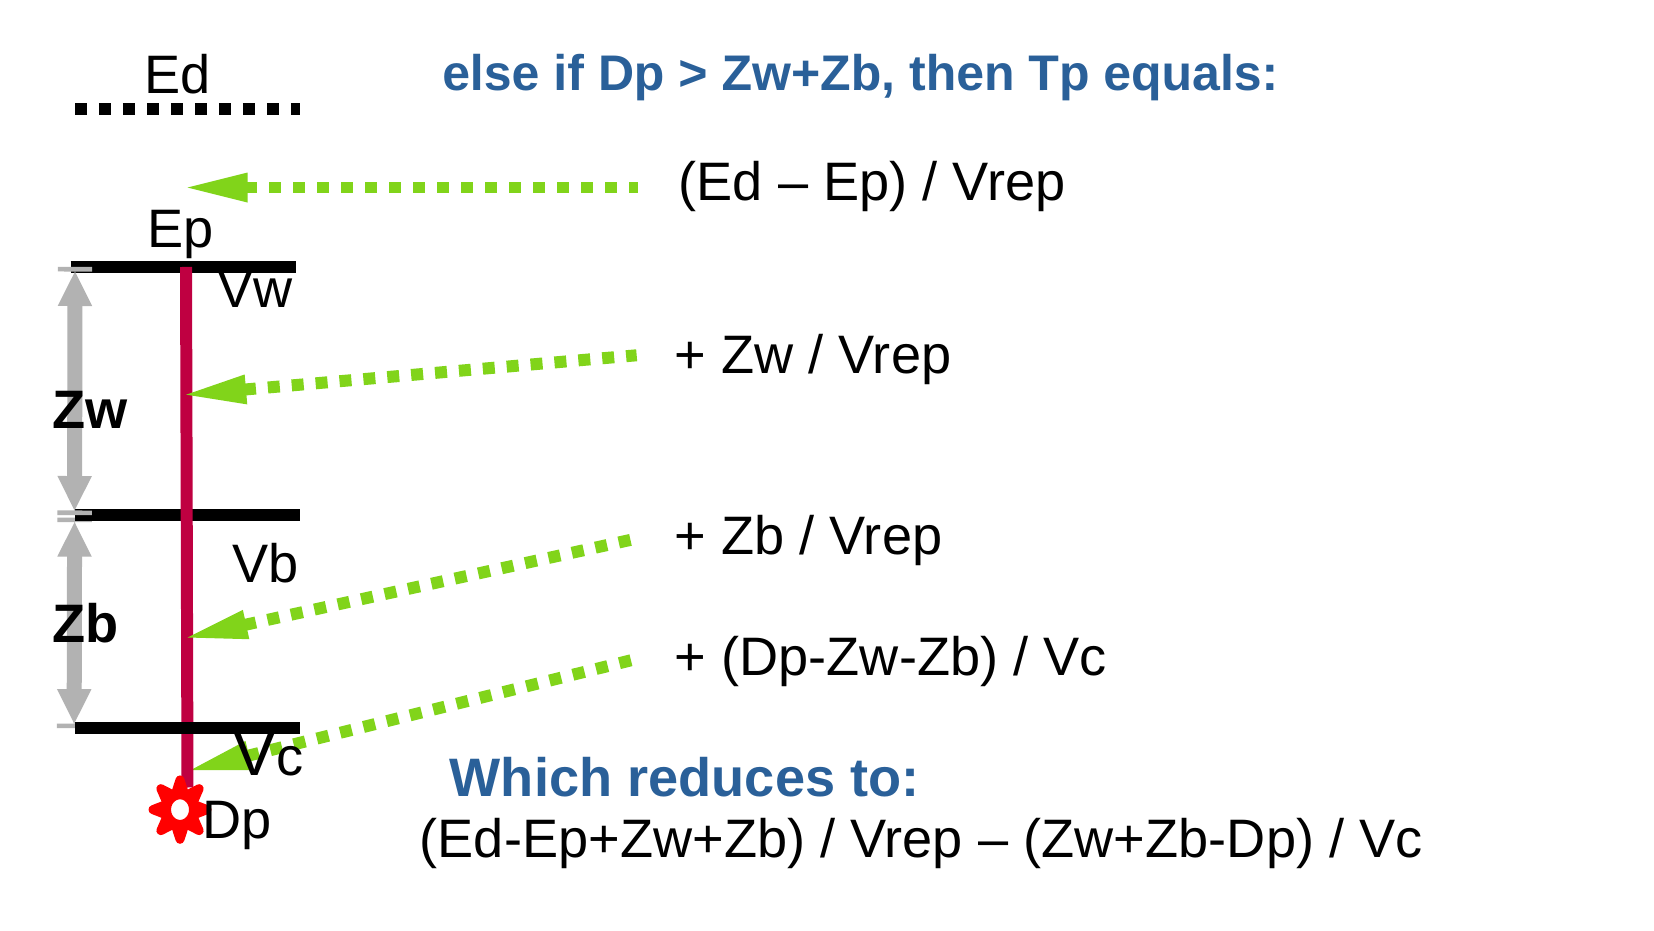

Ed
 Ep
 Vw
Zw
 Vb
Zb
 Vc
 Dp
 else if Dp > Zw+Zb, then Tp equals:
 (Ed – Ep) / Vrep
 + Zw / Vrep
 + Zb / Vrep
 + (Dp-Zw-Zb) / Vc
 Which reduces to: (Ed-Ep+Zw+Zb) / Vrep – (Zw+Zb-Dp) / Vc